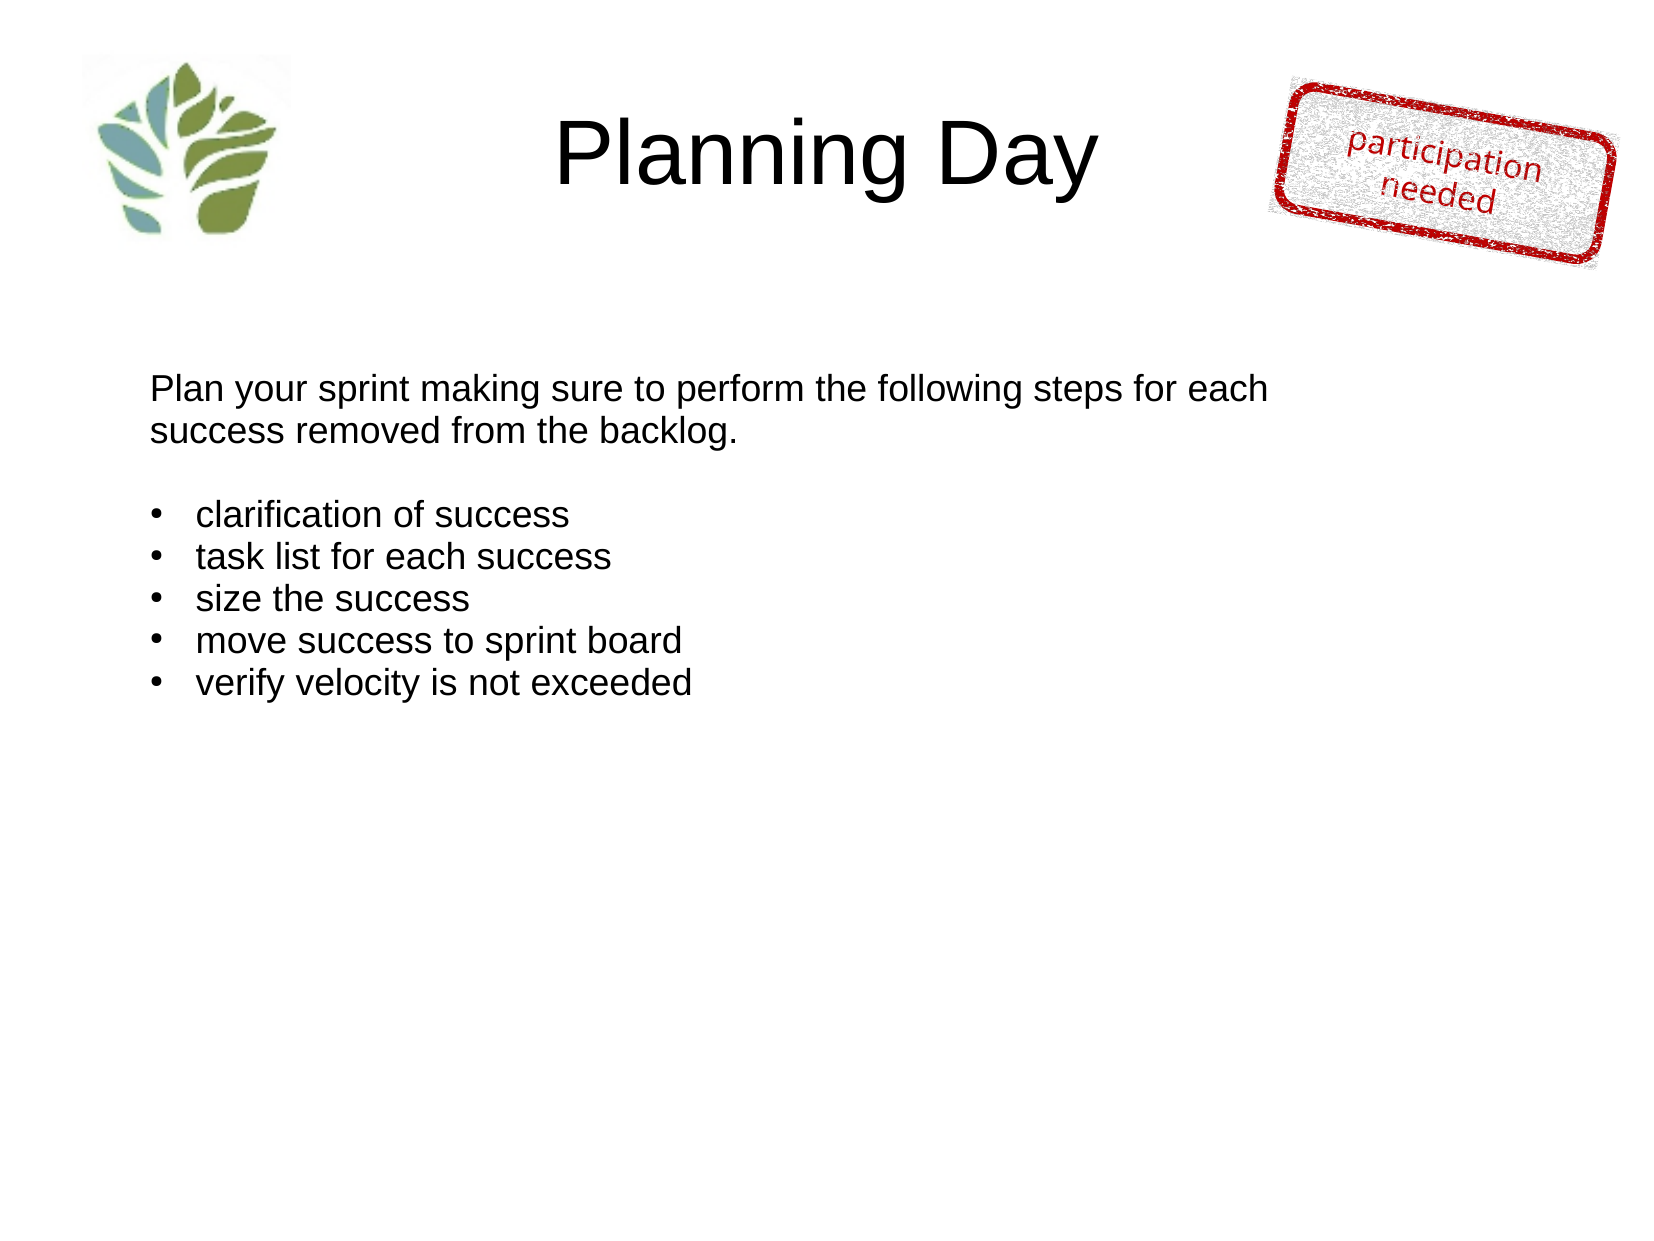

# Planning Day
participation
needed
Plan your sprint making sure to perform the following steps for each success removed from the backlog.
 clarification of success
 task list for each success
 size the success
 move success to sprint board
 verify velocity is not exceeded